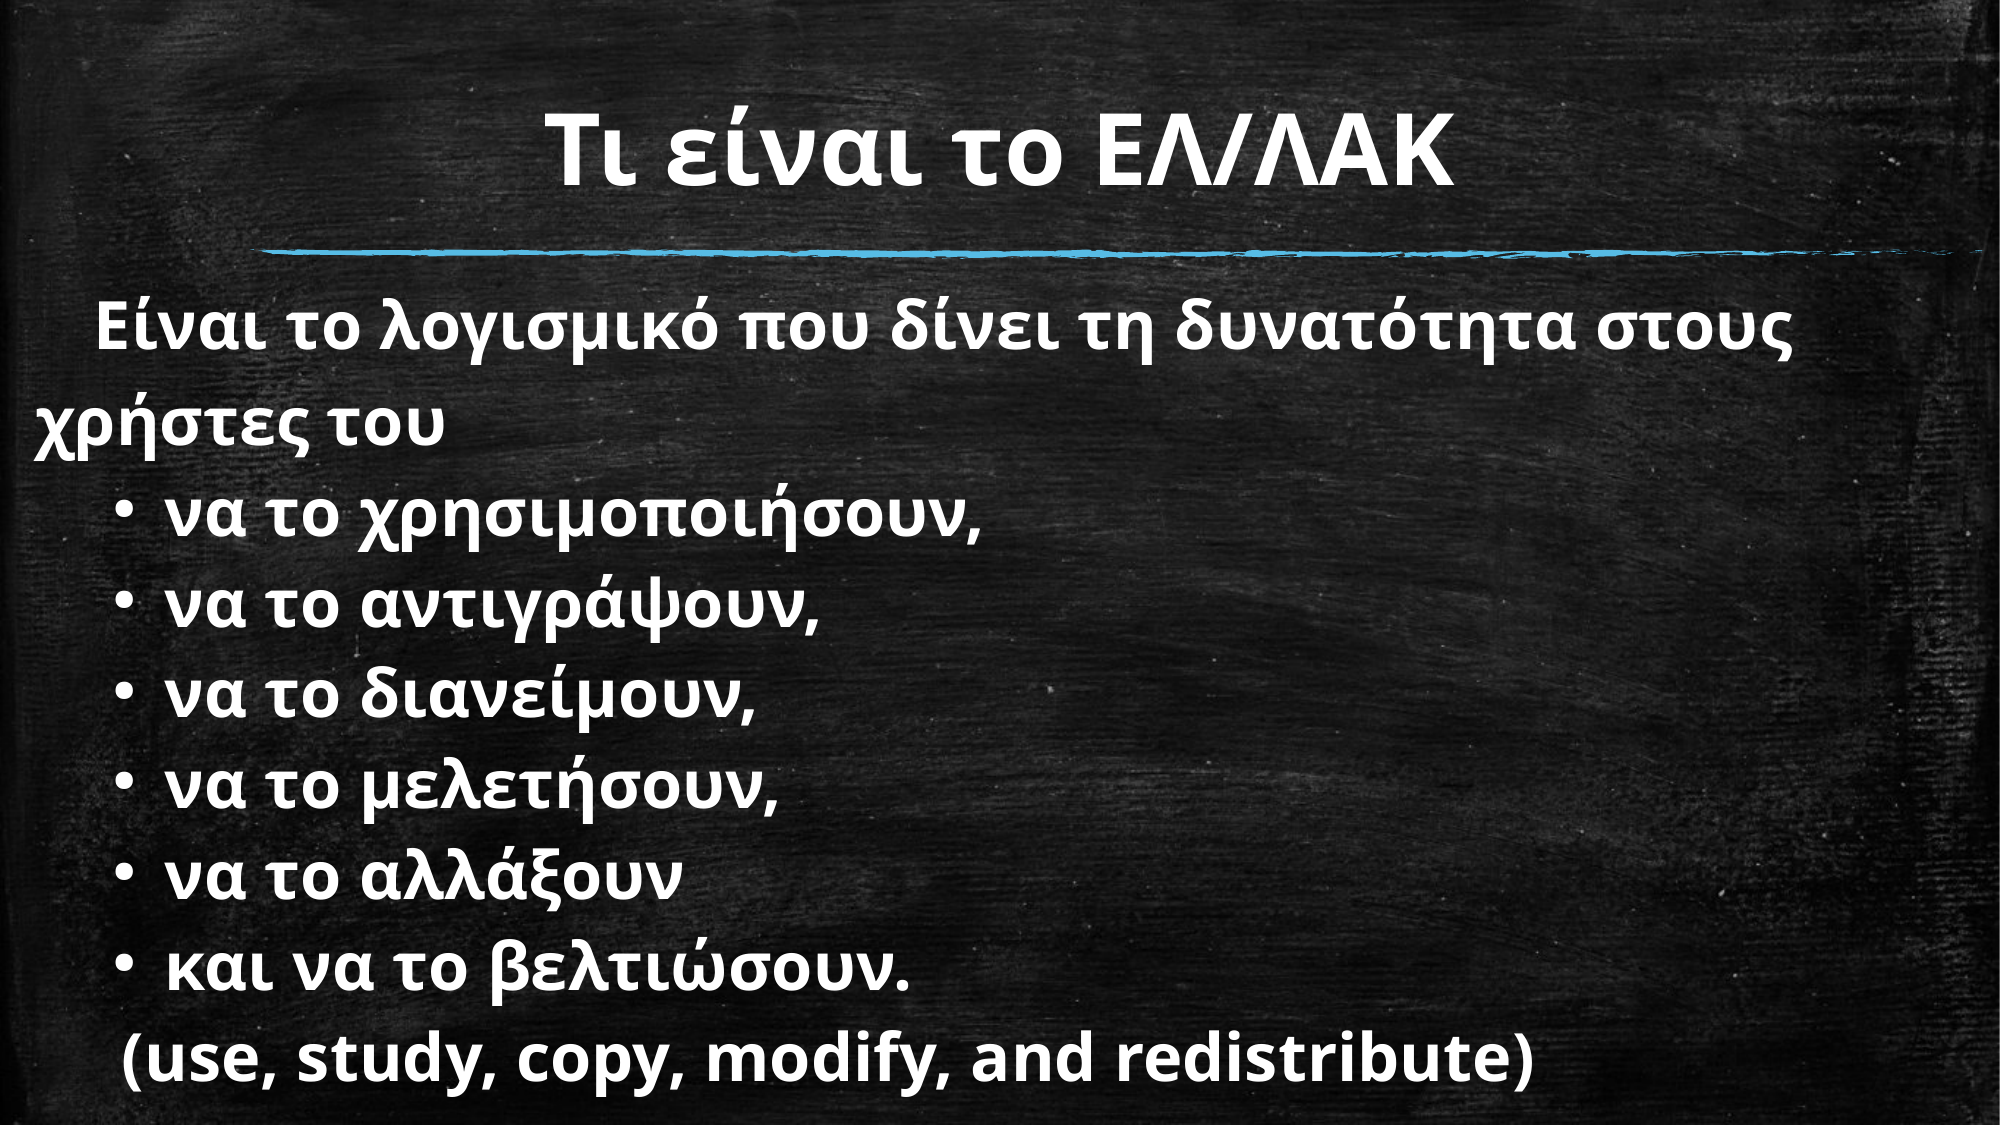

# Τι είναι το ΕΛ/ΛΑΚ
	Είναι το λογισμικό που δίνει τη δυνατότητα στους χρήστες του
 να το χρησιμοποιήσουν,
 να το αντιγράψουν,
 να το διανείμουν,
 να το μελετήσουν,
 να το αλλάξουν
 και να το βελτιώσουν.
 (use, study, copy, modify, and redistribute)